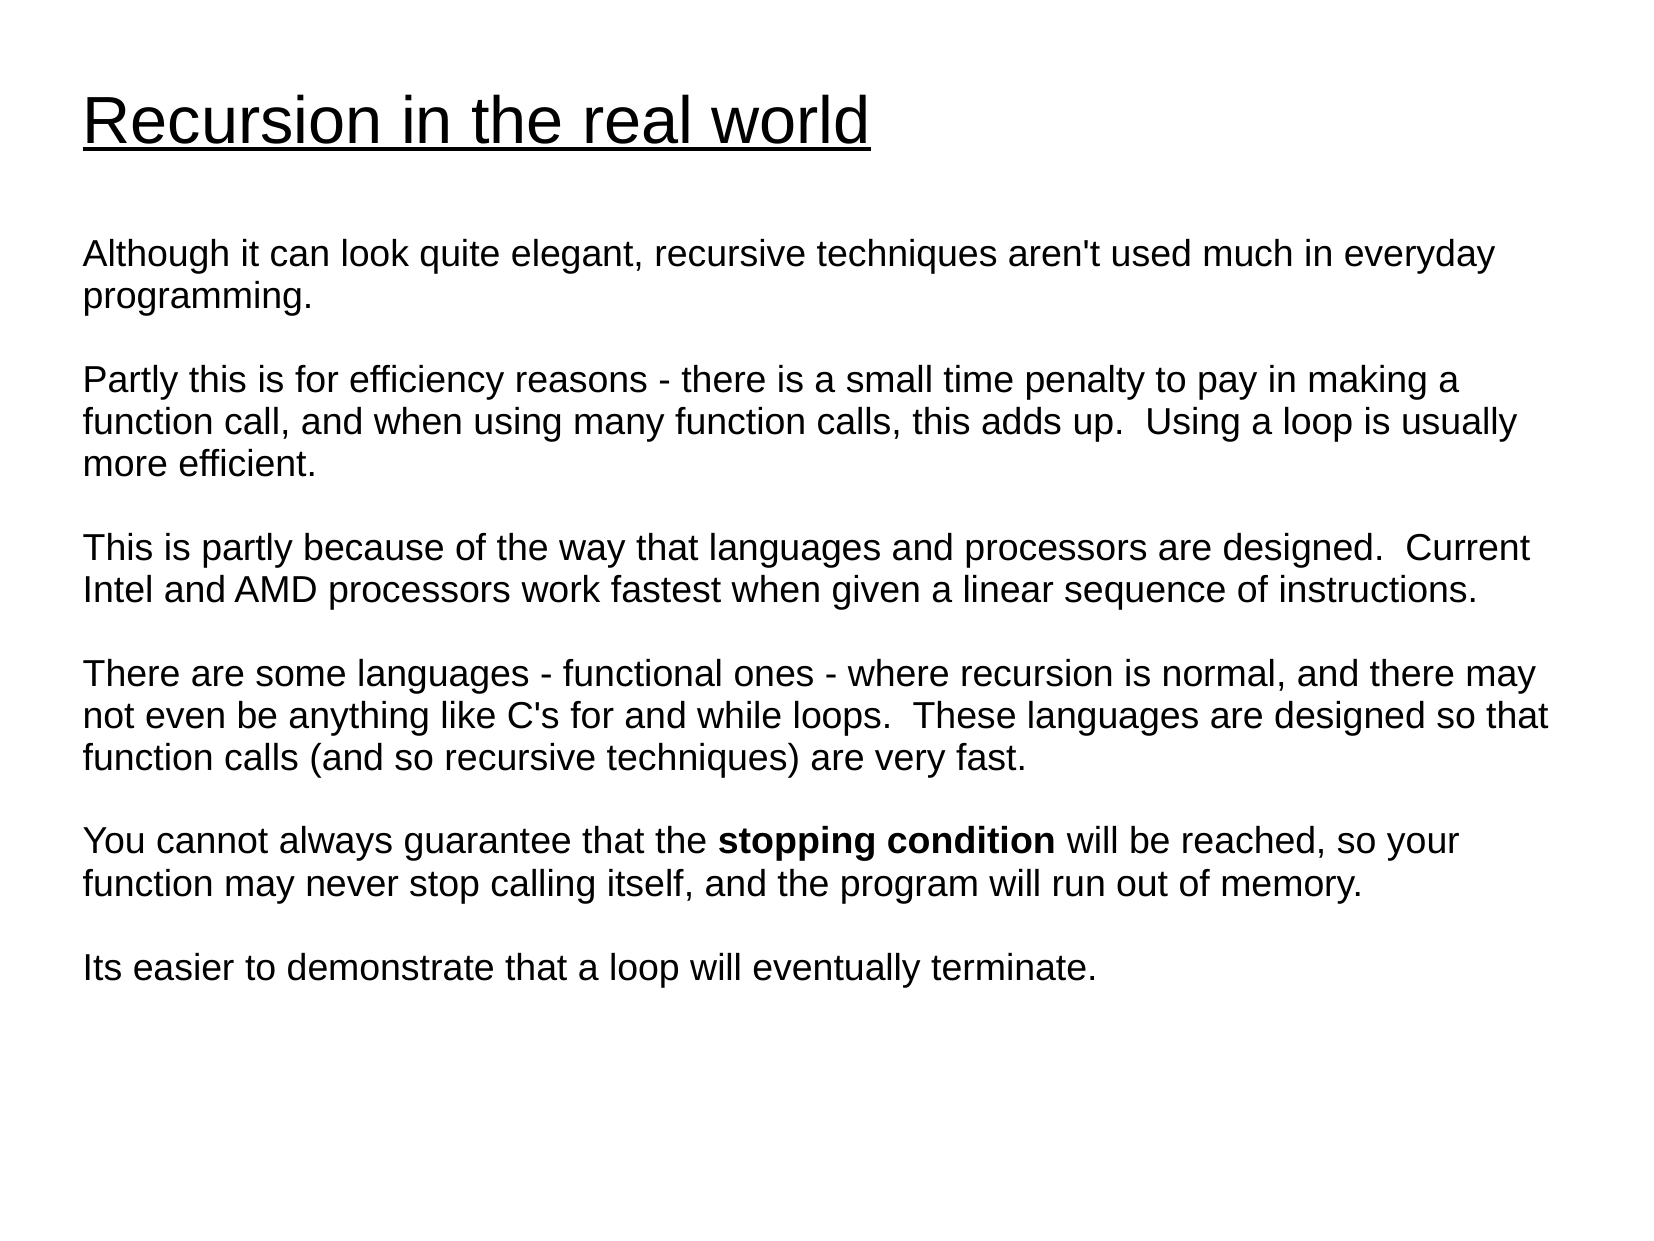

# Recursion in the real world
Although it can look quite elegant, recursive techniques aren't used much in everyday programming.
Partly this is for efficiency reasons - there is a small time penalty to pay in making a function call, and when using many function calls, this adds up. Using a loop is usually more efficient.
This is partly because of the way that languages and processors are designed. Current Intel and AMD processors work fastest when given a linear sequence of instructions.
There are some languages - functional ones - where recursion is normal, and there may not even be anything like C's for and while loops. These languages are designed so that function calls (and so recursive techniques) are very fast.
You cannot always guarantee that the stopping condition will be reached, so your function may never stop calling itself, and the program will run out of memory.
Its easier to demonstrate that a loop will eventually terminate.